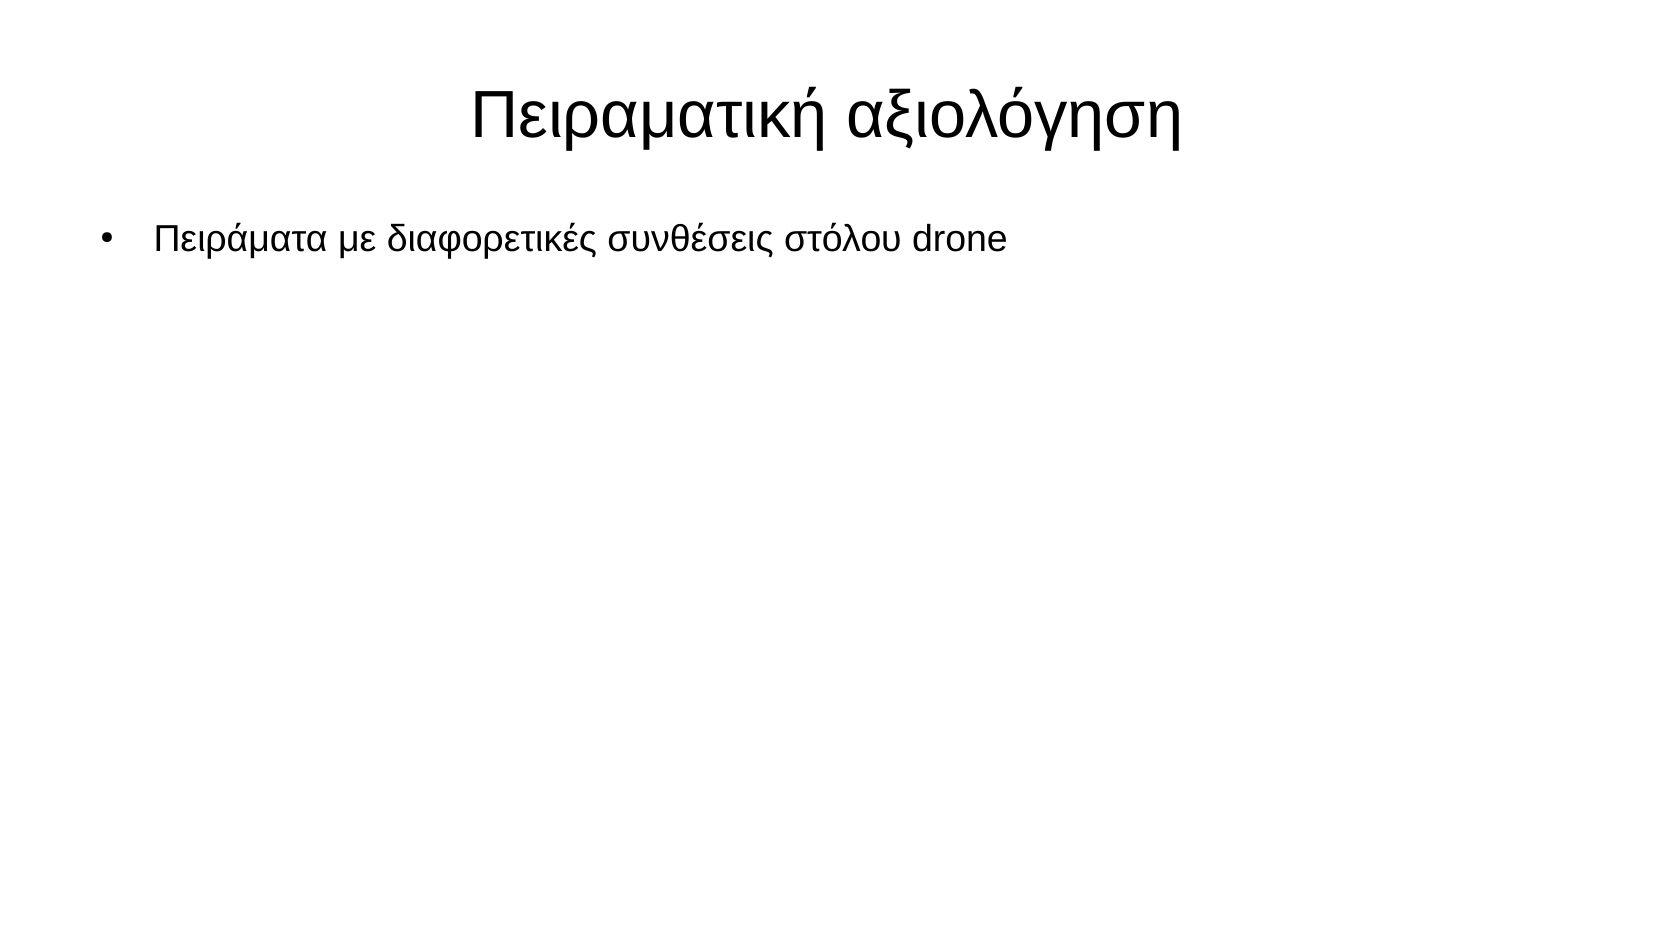

# Πειραματική αξιολόγηση
Πειράματα με διαφορετικές συνθέσεις στόλου drone